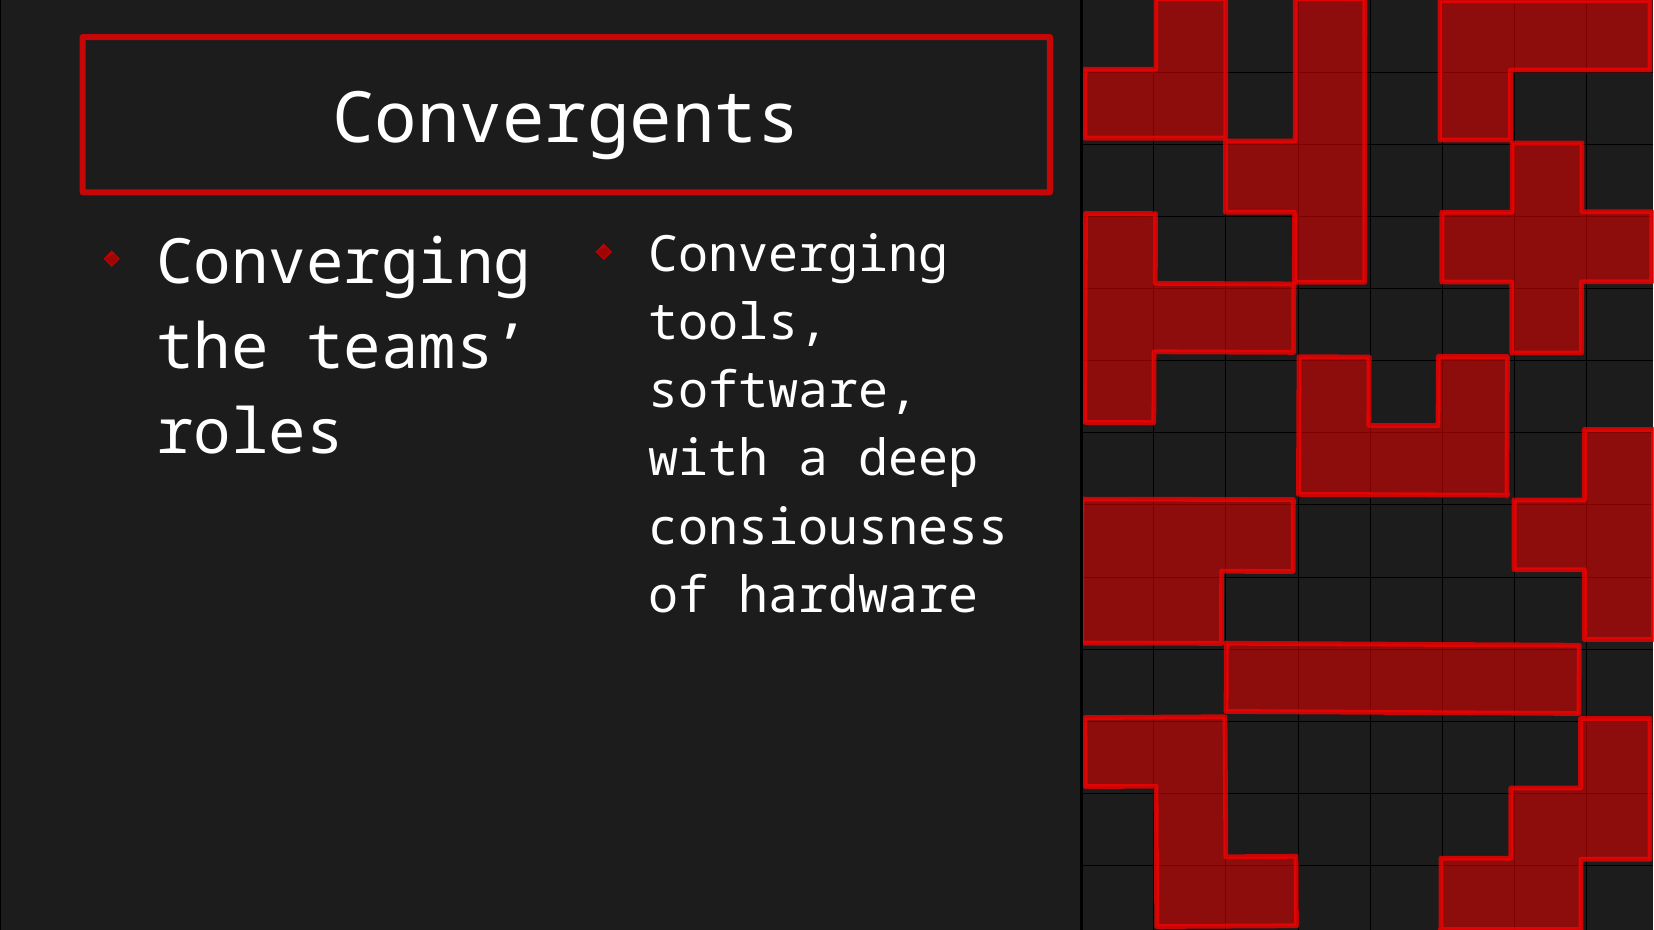

# Convergents
Converging the teams’ roles
Converging tools, software, with a deep consiousness of hardware